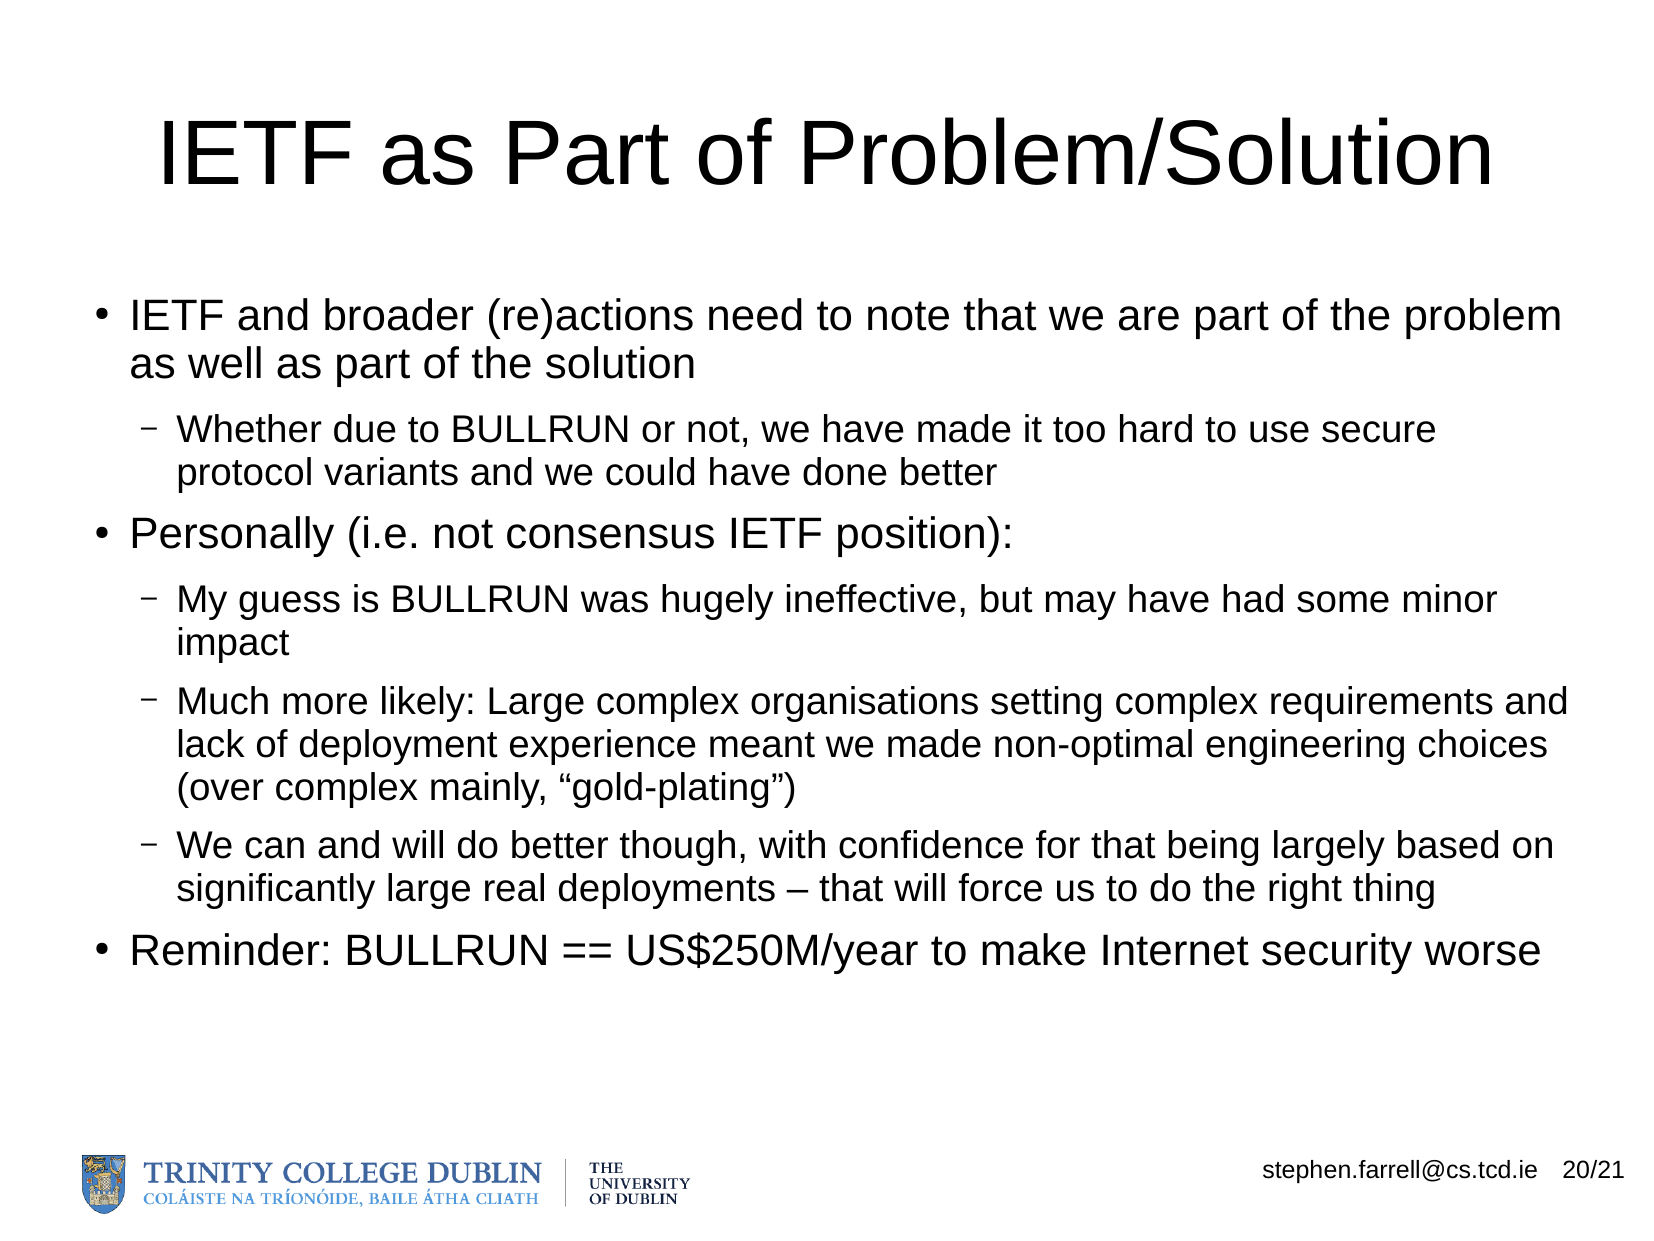

# IETF as Part of Problem/Solution
IETF and broader (re)actions need to note that we are part of the problem as well as part of the solution
Whether due to BULLRUN or not, we have made it too hard to use secure protocol variants and we could have done better
Personally (i.e. not consensus IETF position):
My guess is BULLRUN was hugely ineffective, but may have had some minor impact
Much more likely: Large complex organisations setting complex requirements and lack of deployment experience meant we made non-optimal engineering choices (over complex mainly, “gold-plating”)
We can and will do better though, with confidence for that being largely based on significantly large real deployments – that will force us to do the right thing
Reminder: BULLRUN == US$250M/year to make Internet security worse